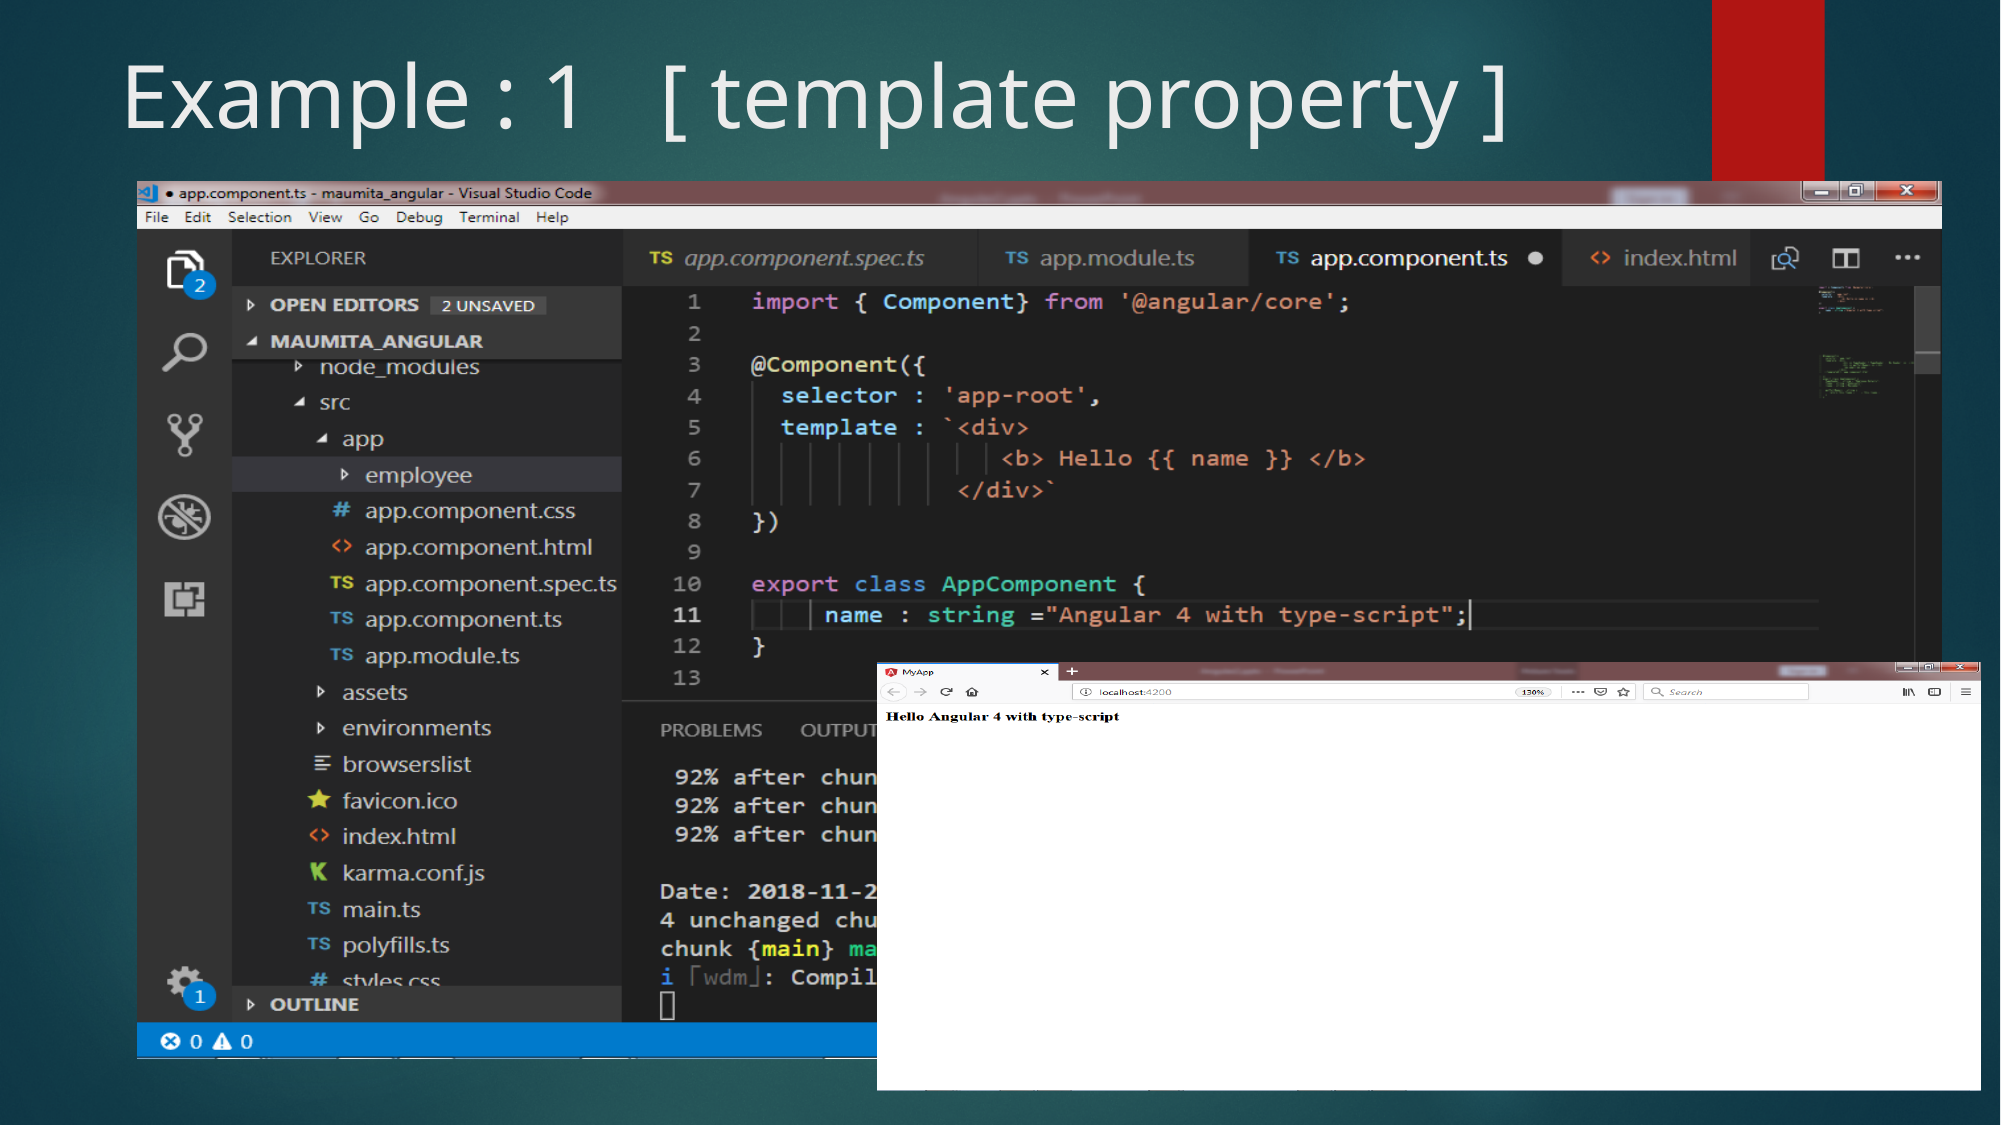

Example : 1 [ template property ]